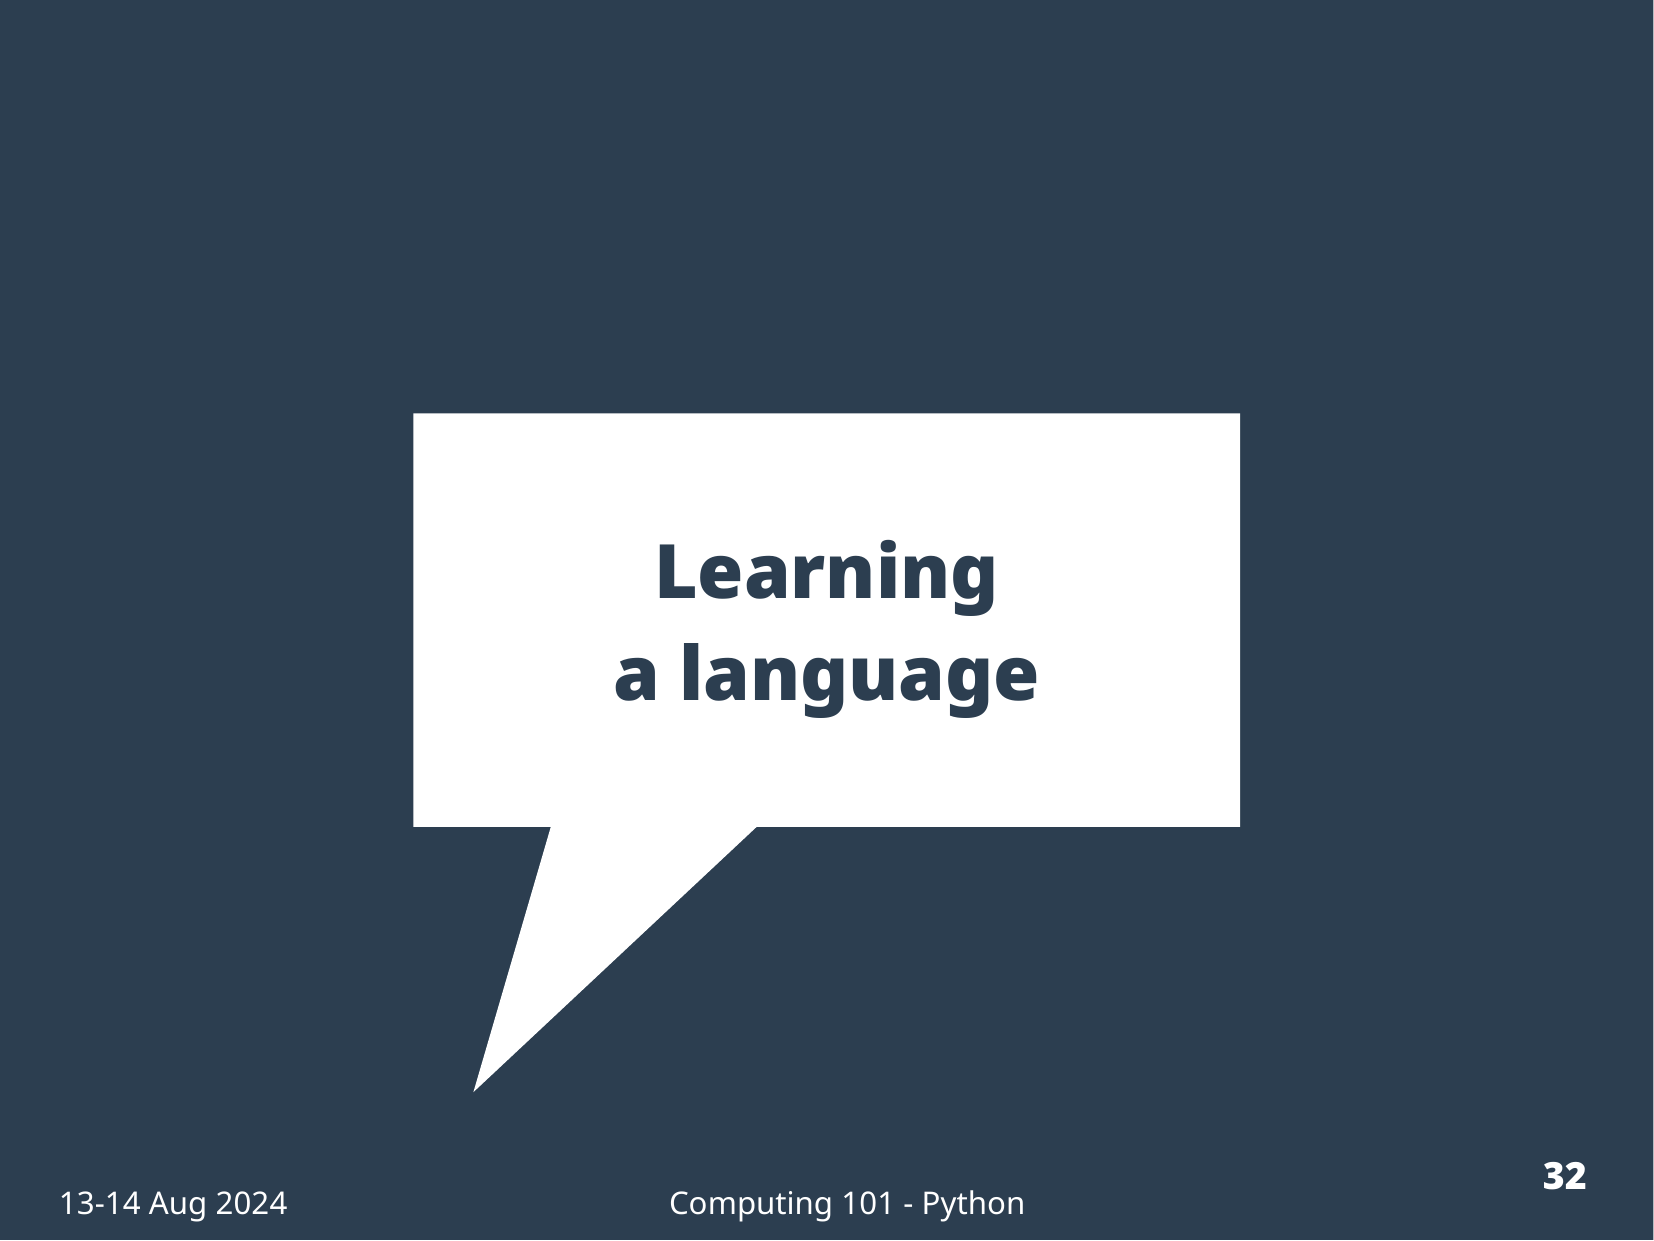

# Learning a language
32
13-14 Aug 2024
Computing 101 - Python